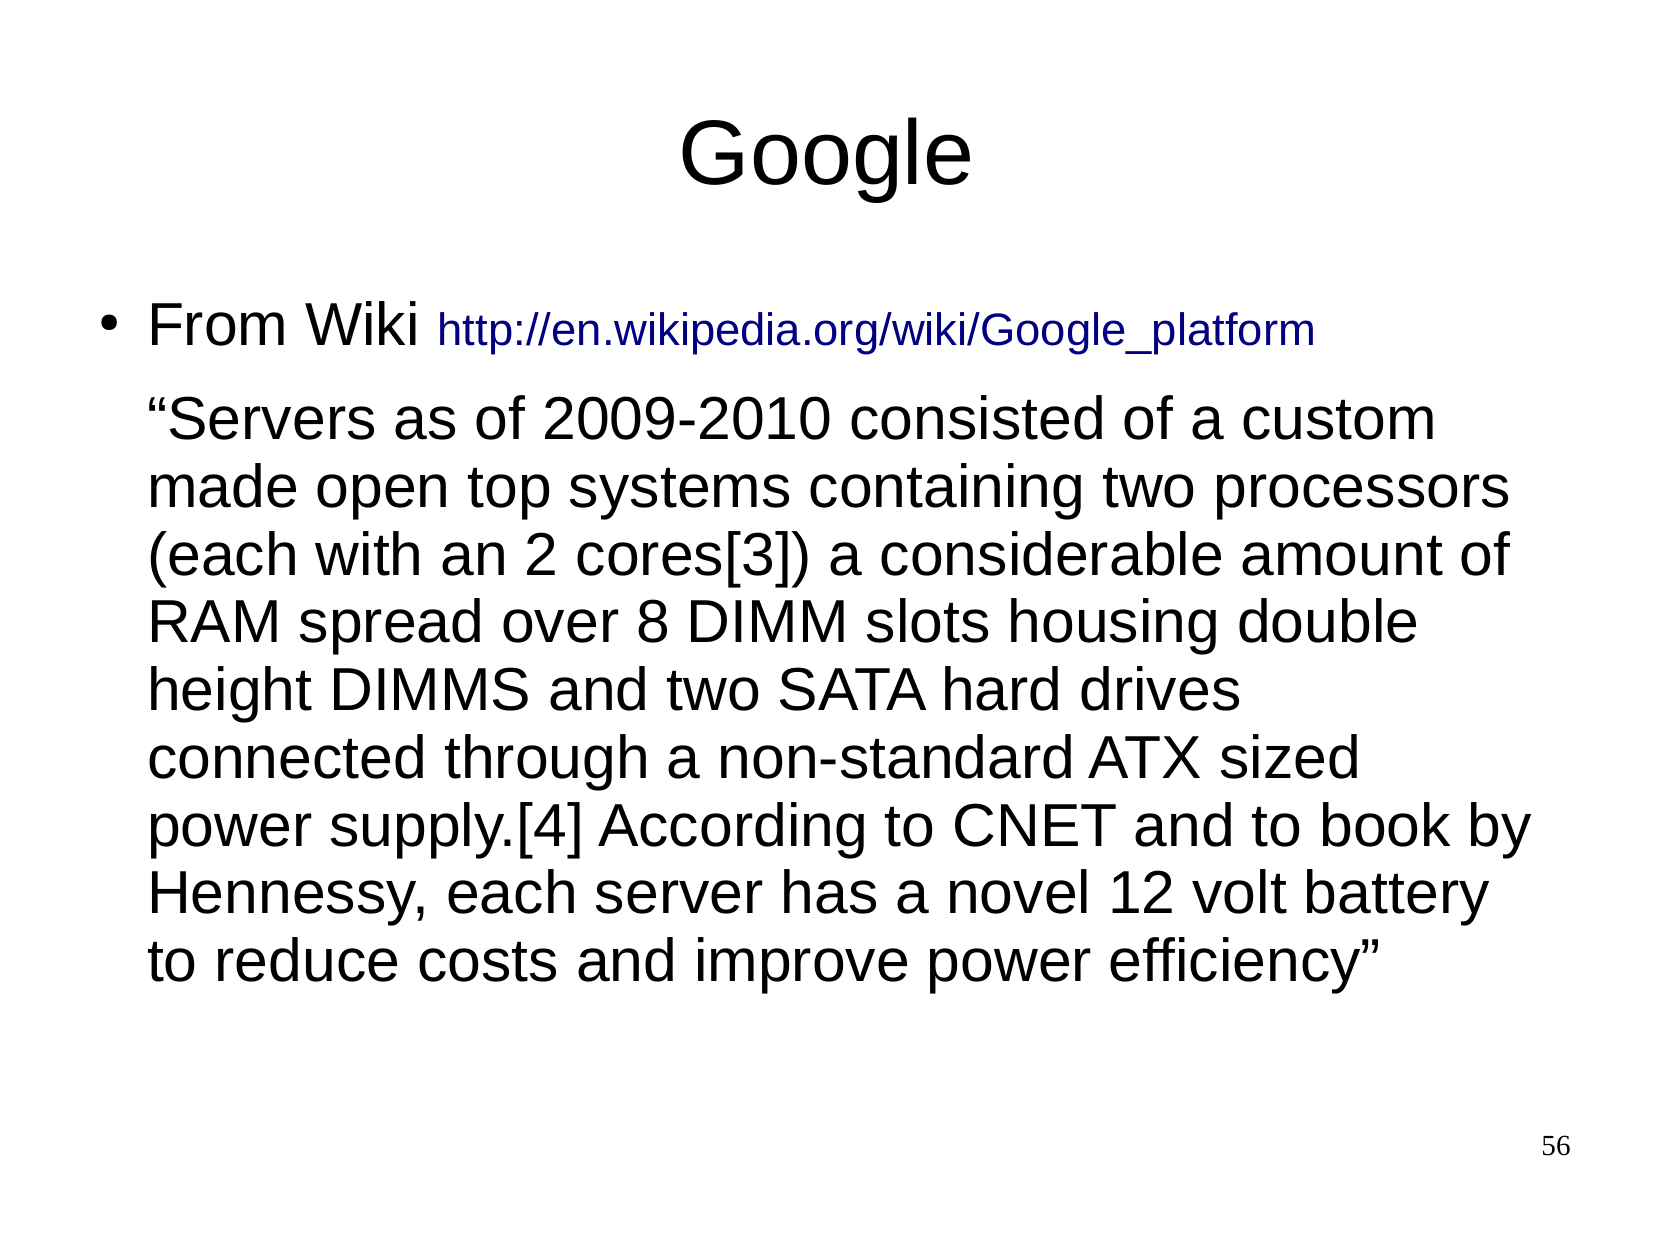

# Google
From Wiki http://en.wikipedia.org/wiki/Google_platform
“Servers as of 2009-2010 consisted of a custom made open top systems containing two processors (each with an 2 cores[3]) a considerable amount of RAM spread over 8 DIMM slots housing double height DIMMS and two SATA hard drives connected through a non-standard ATX sized power supply.[4] According to CNET and to book by Hennessy, each server has a novel 12 volt battery to reduce costs and improve power efficiency”
56